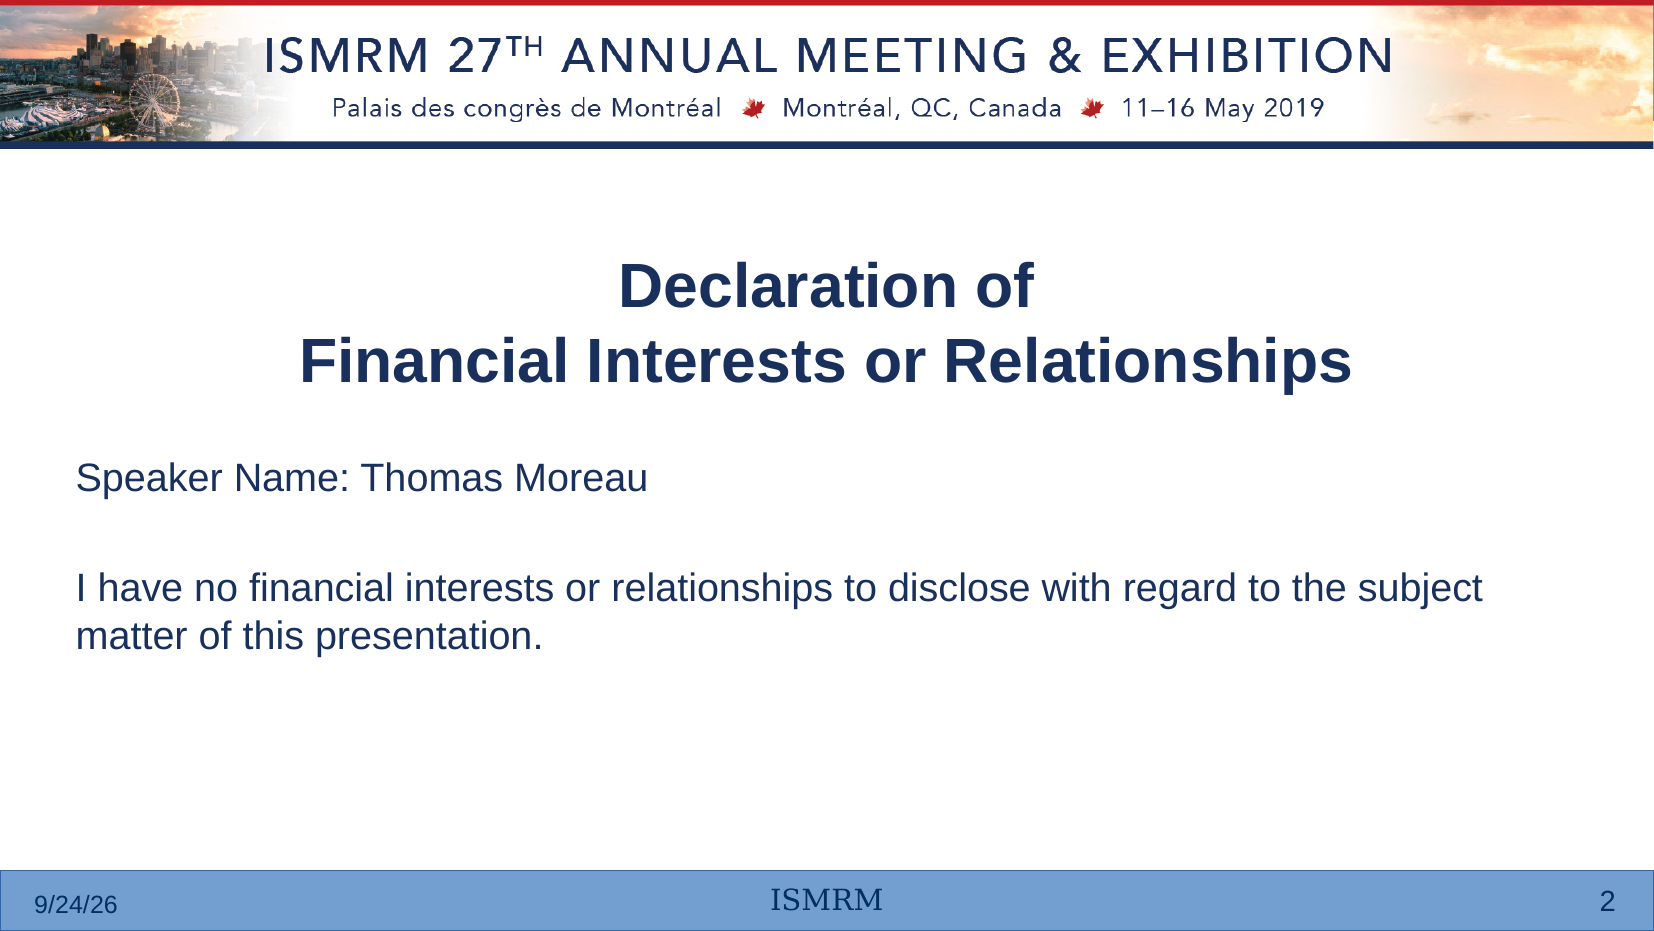

Declaration of
Financial Interests or Relationships
# Speaker Name: Thomas Moreau
I have no financial interests or relationships to disclose with regard to the subject matter of this presentation.
2